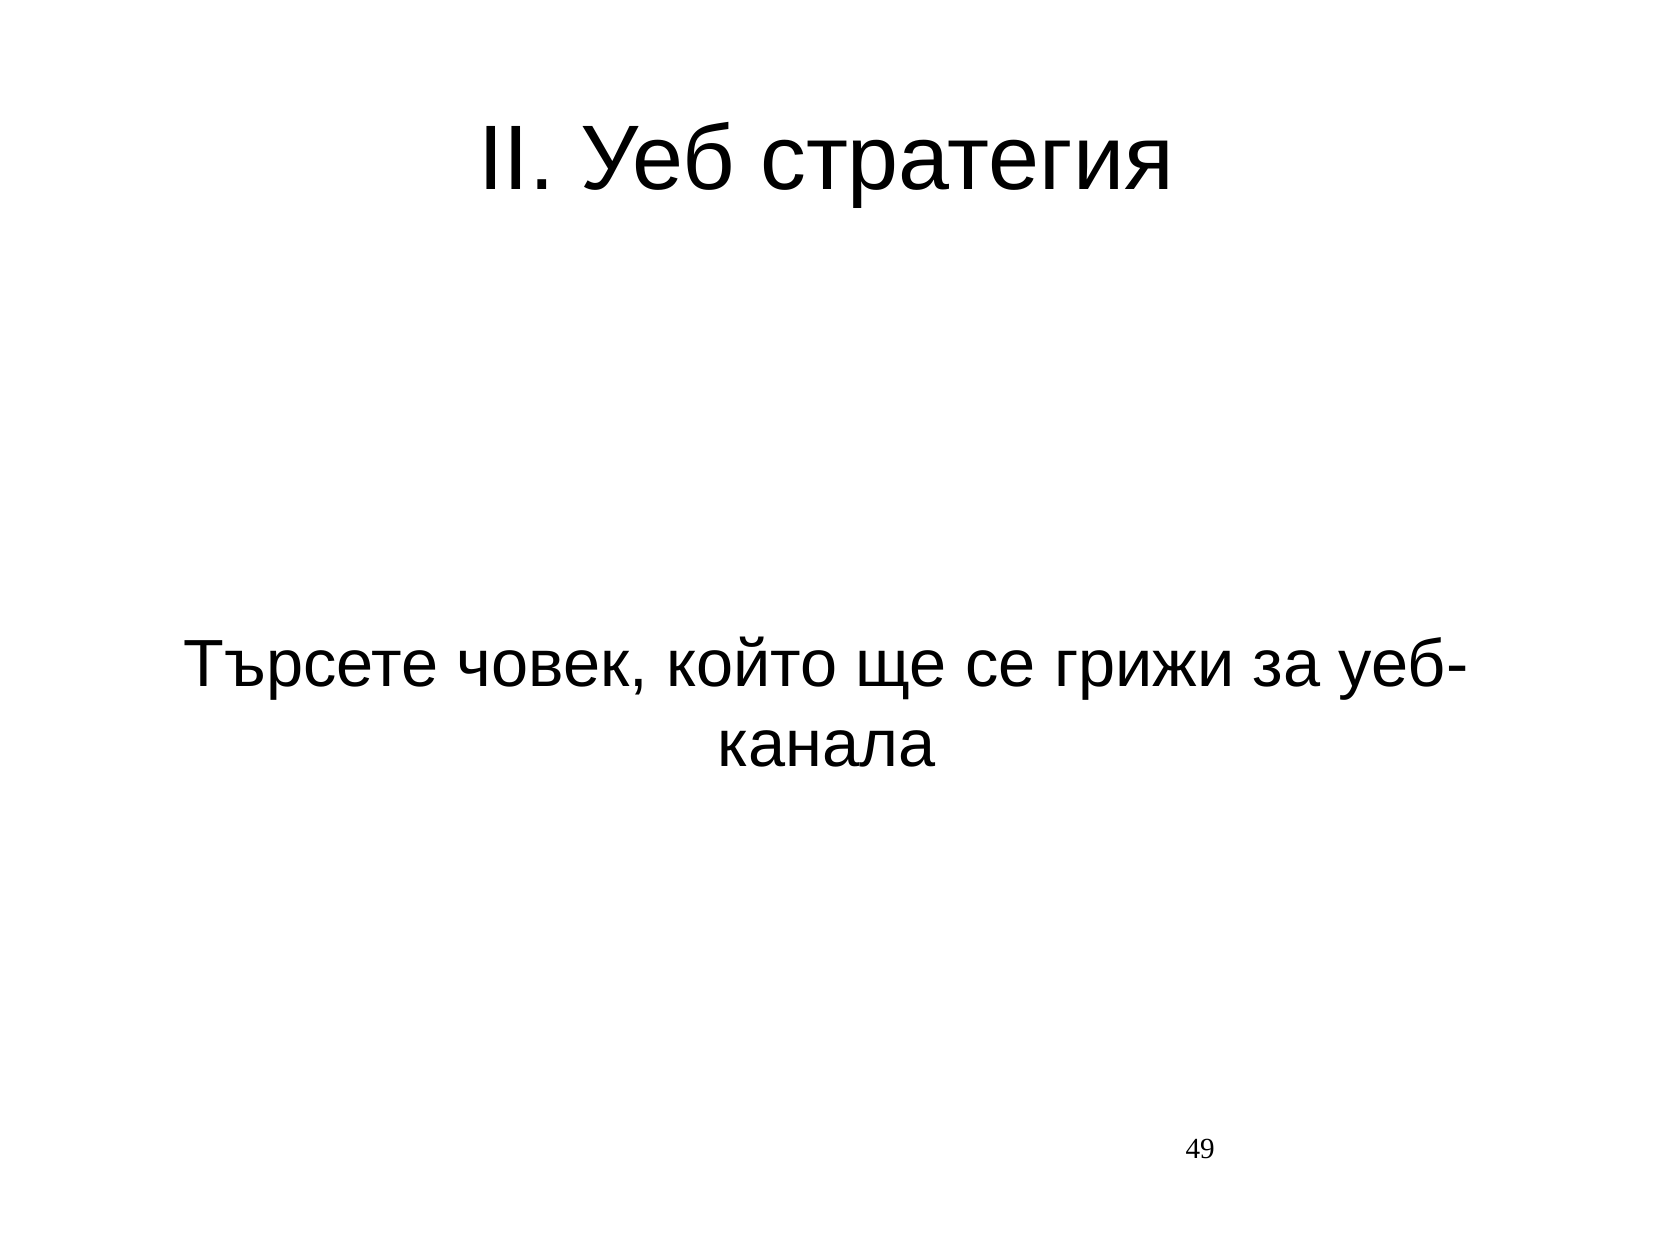

# II. Уеб стратегия
Търсете човек, който ще се грижи за уеб-канала